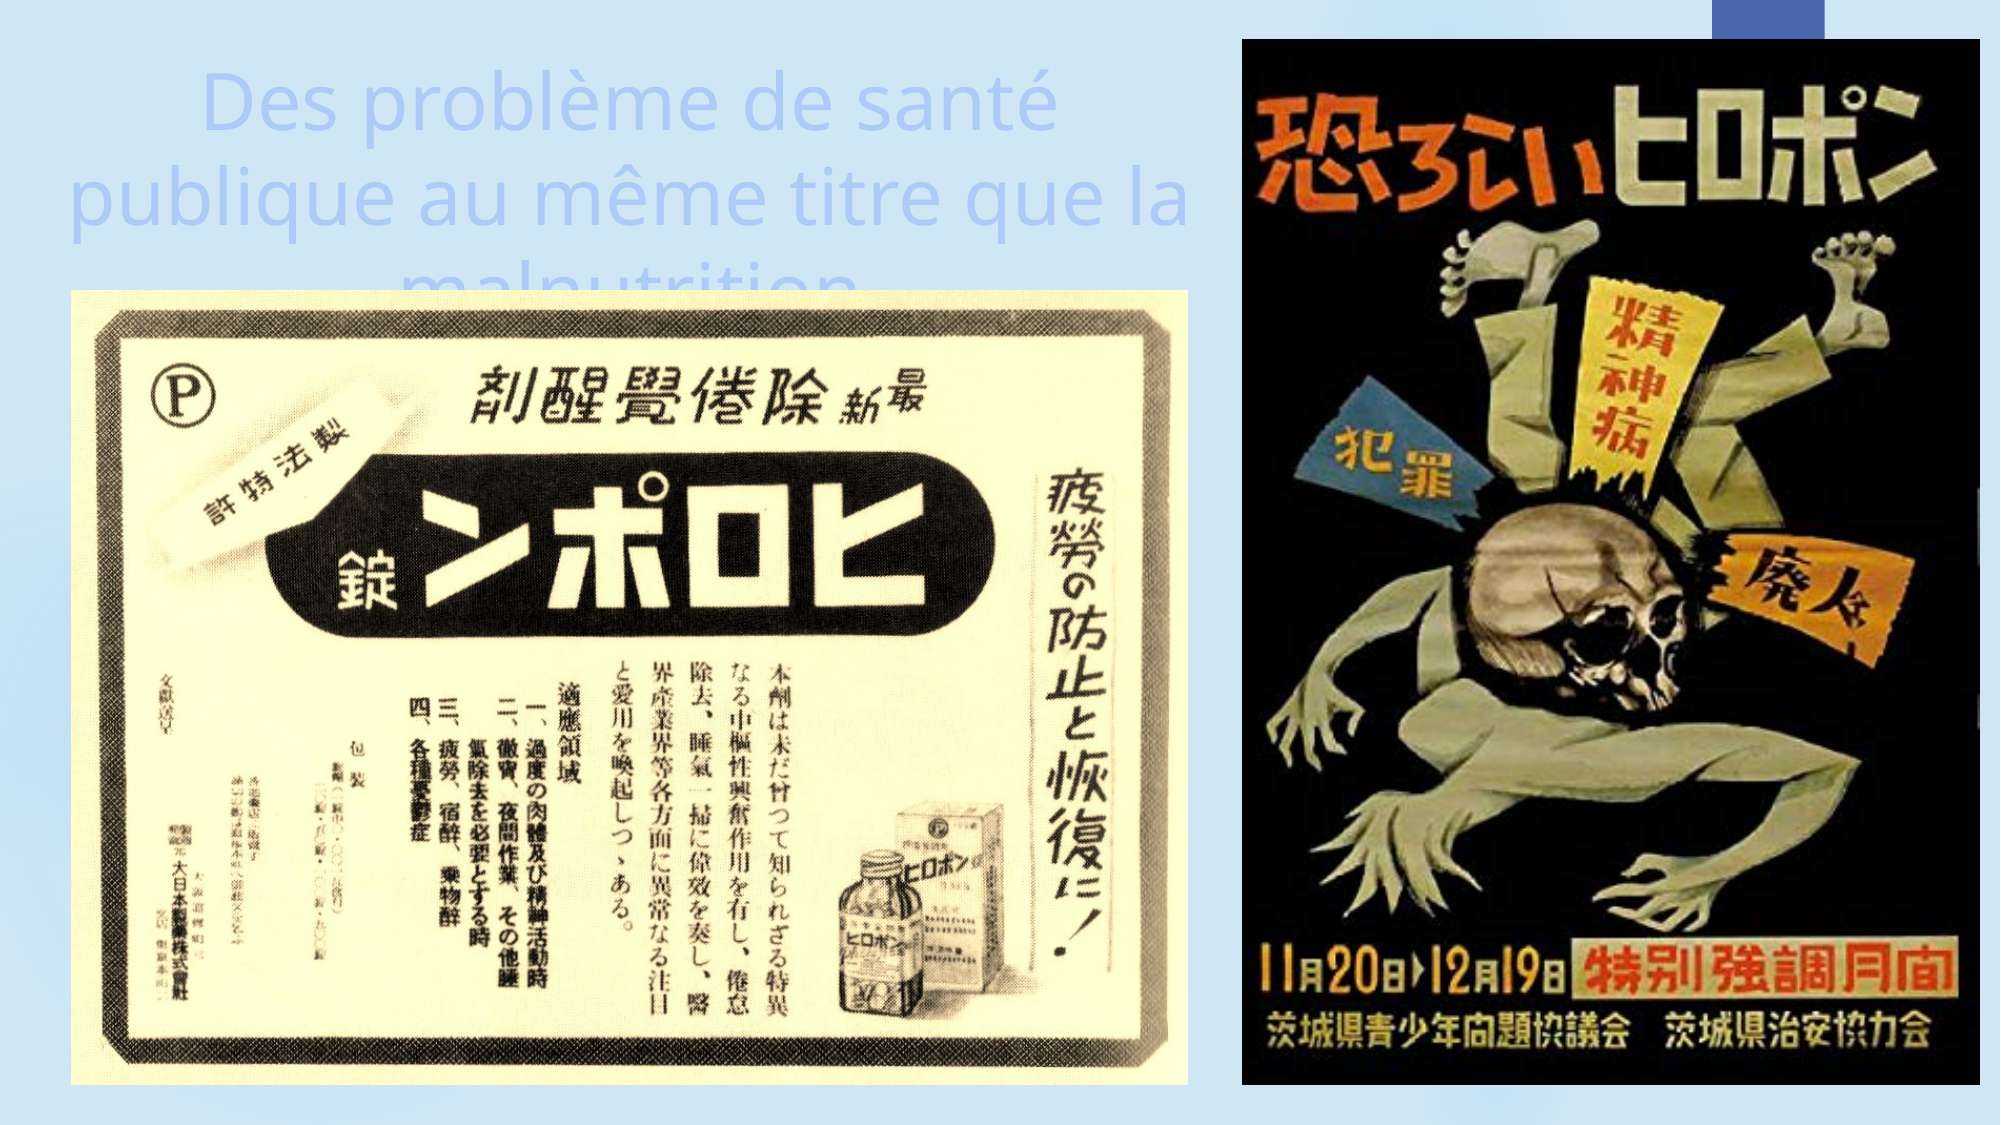

# Des problème de santé publique au même titre que la malnutrition